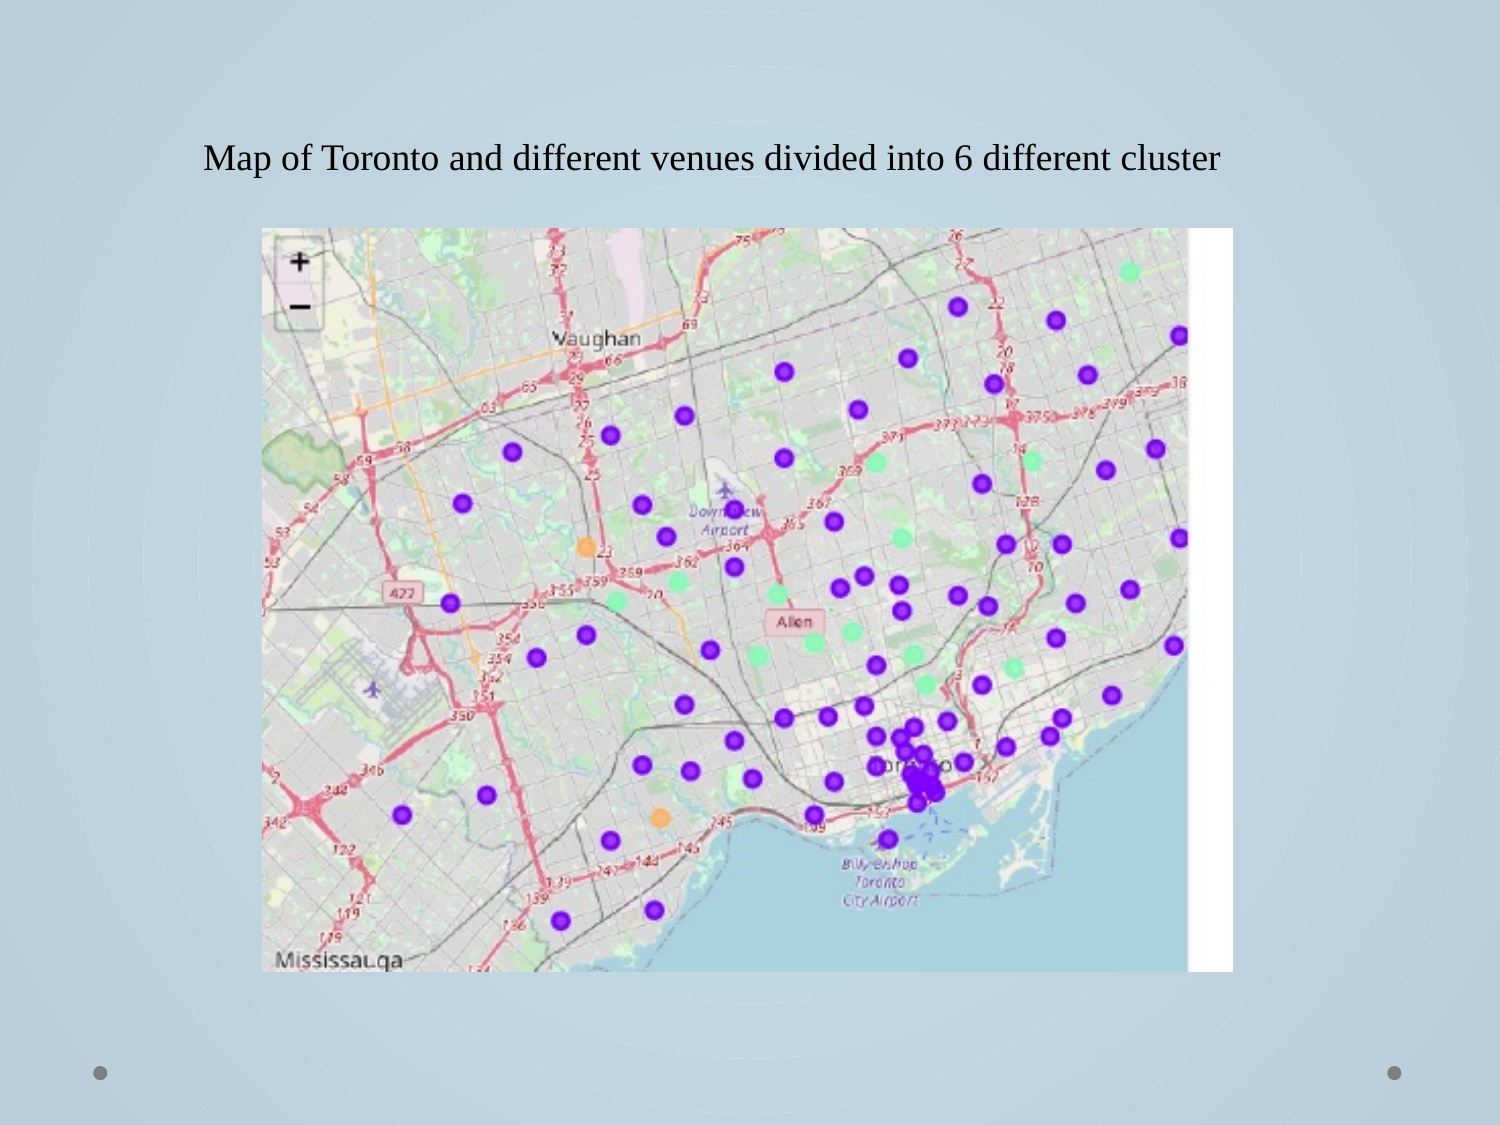

Map of Toronto and different venues divided into 6 different cluster